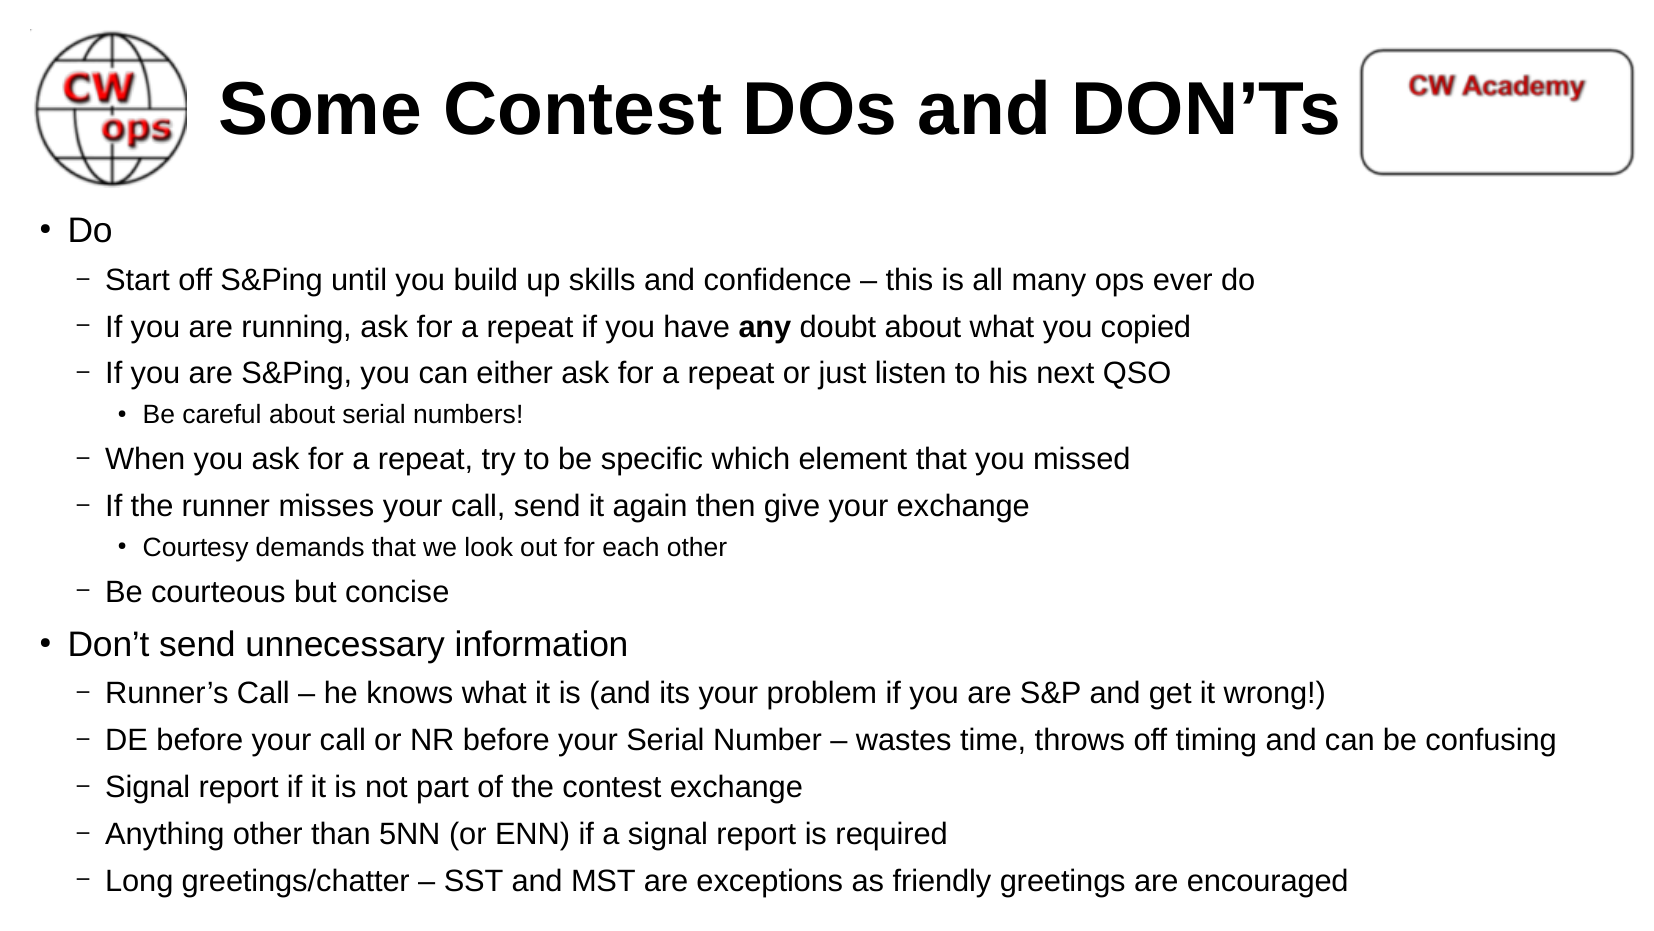

# Some Contest DOs and DON’Ts
Do
Start off S&Ping until you build up skills and confidence – this is all many ops ever do
If you are running, ask for a repeat if you have any doubt about what you copied
If you are S&Ping, you can either ask for a repeat or just listen to his next QSO
Be careful about serial numbers!
When you ask for a repeat, try to be specific which element that you missed
If the runner misses your call, send it again then give your exchange
Courtesy demands that we look out for each other
Be courteous but concise
Don’t send unnecessary information
Runner’s Call – he knows what it is (and its your problem if you are S&P and get it wrong!)
DE before your call or NR before your Serial Number – wastes time, throws off timing and can be confusing
Signal report if it is not part of the contest exchange
Anything other than 5NN (or ENN) if a signal report is required
Long greetings/chatter – SST and MST are exceptions as friendly greetings are encouraged